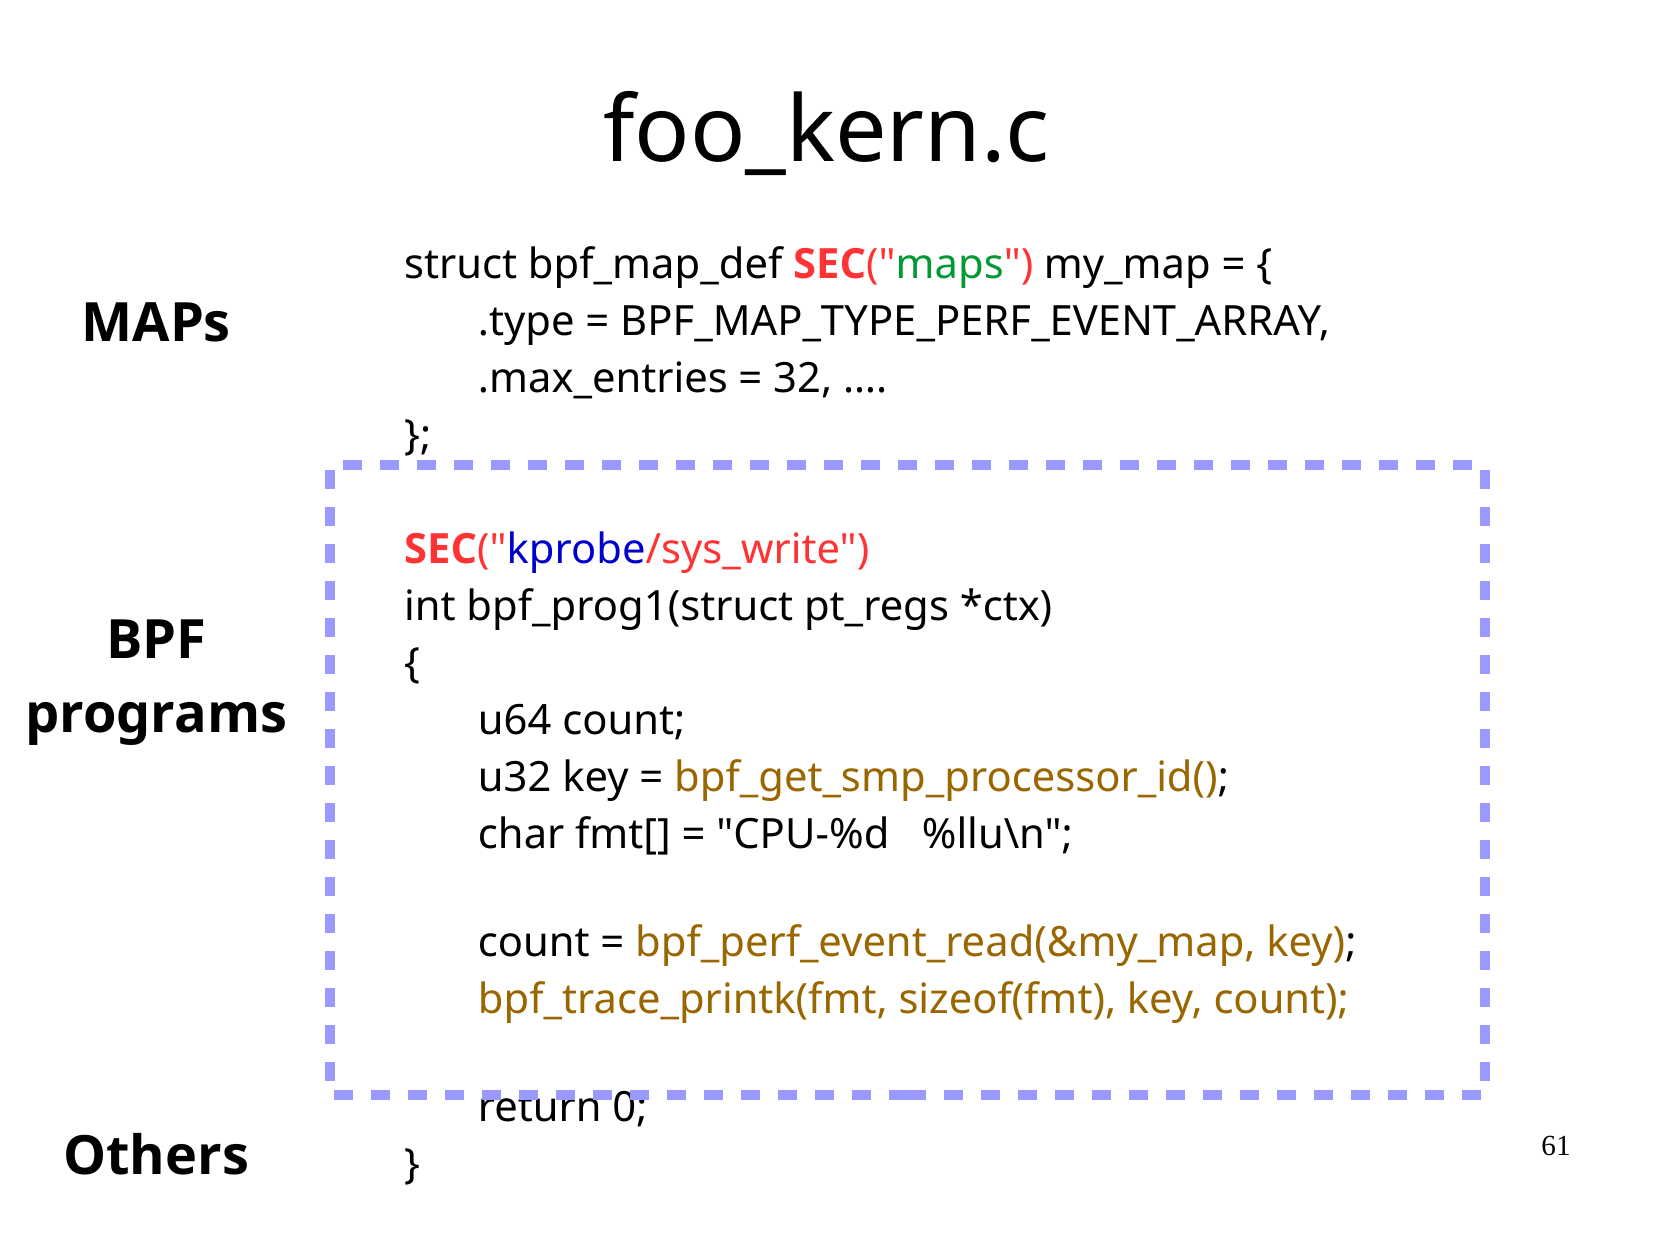

# foo_kern.c
struct bpf_map_def SEC("maps") my_map = {
	.type = BPF_MAP_TYPE_PERF_EVENT_ARRAY,
	.max_entries = 32, ….
};
SEC("kprobe/sys_write")
int bpf_prog1(struct pt_regs *ctx)
{
	u64 count;
	u32 key = bpf_get_smp_processor_id();
	char fmt[] = "CPU-%d %llu\n";
	count = bpf_perf_event_read(&my_map, key);
	bpf_trace_printk(fmt, sizeof(fmt), key, count);
	return 0;
}
u32 _version SEC("version") = LINUX_VERSION_CODE;
MAPs
BPF
programs
Others
61